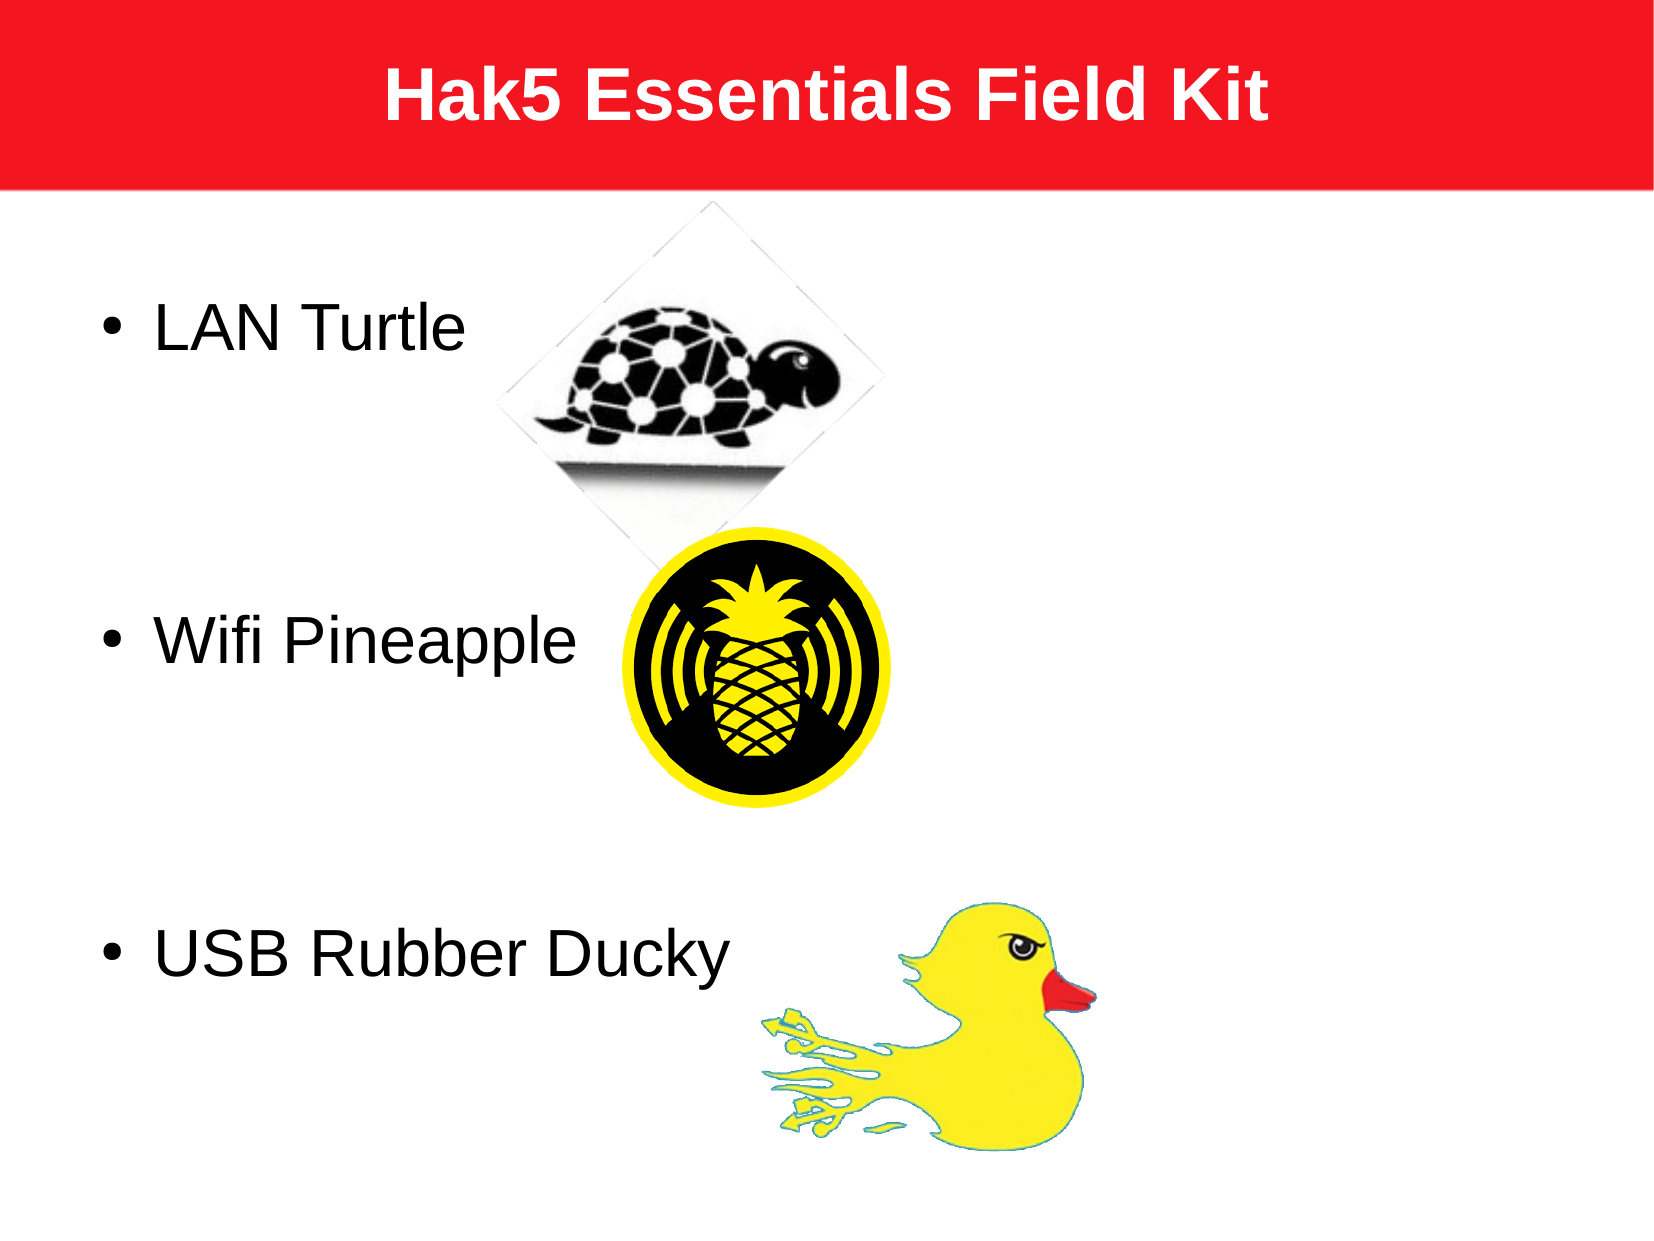

# Hak5 Essentials Field Kit
LAN Turtle
Wifi Pineapple
USB Rubber Ducky